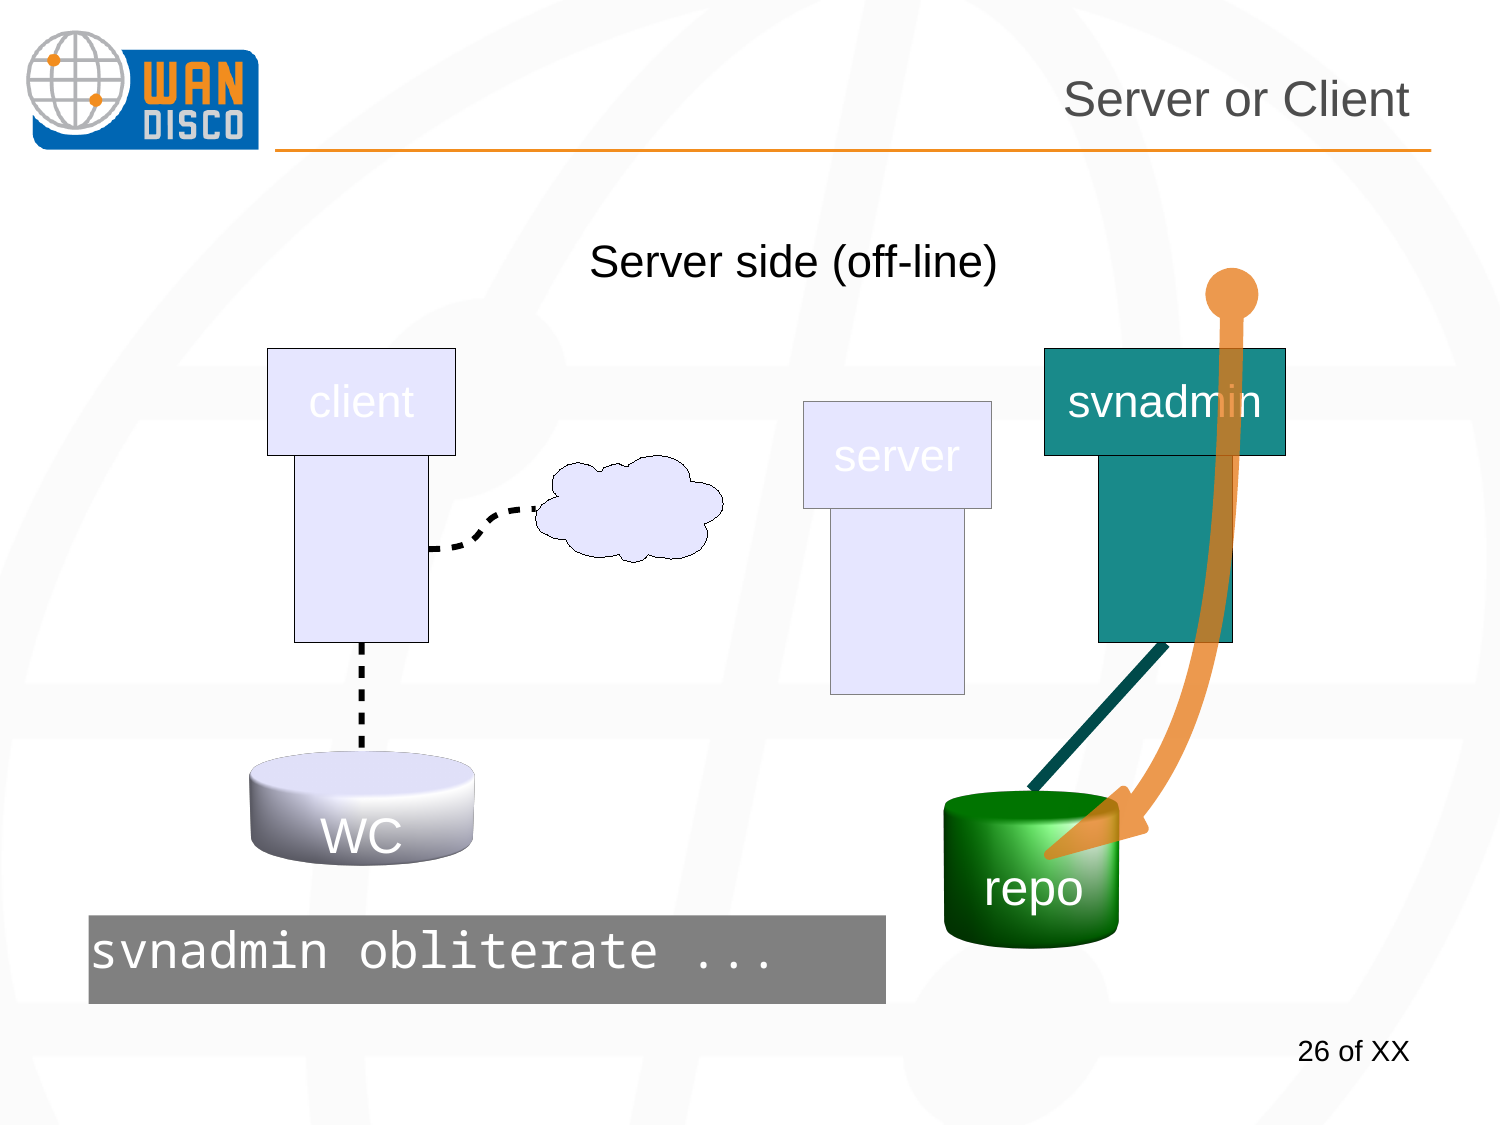

# Server or Client
Server side (off-line)
client
svnadmin
server
WC
repo
svnadmin obliterate ...
26